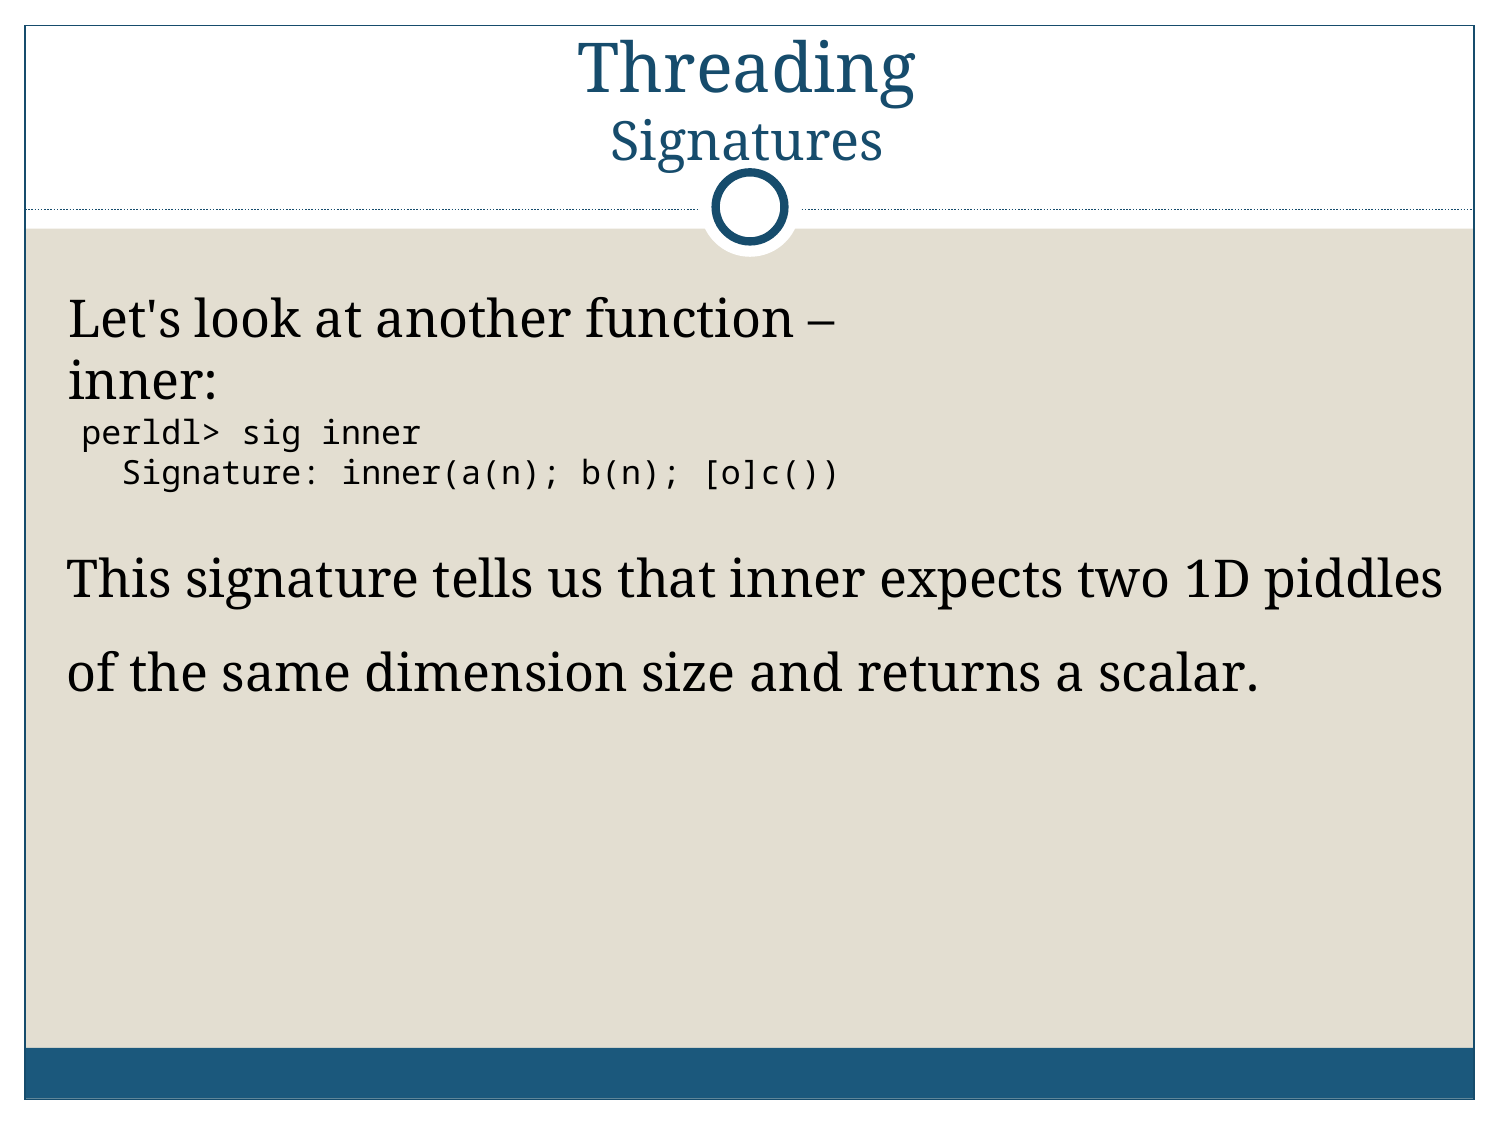

# Threading Signatures
Let's look at another function – inner:
perldl> sig inner
 Signature: inner(a(n); b(n); [o]c())
This signature tells us that inner expects two 1D piddles of the same dimension size and returns a scalar.